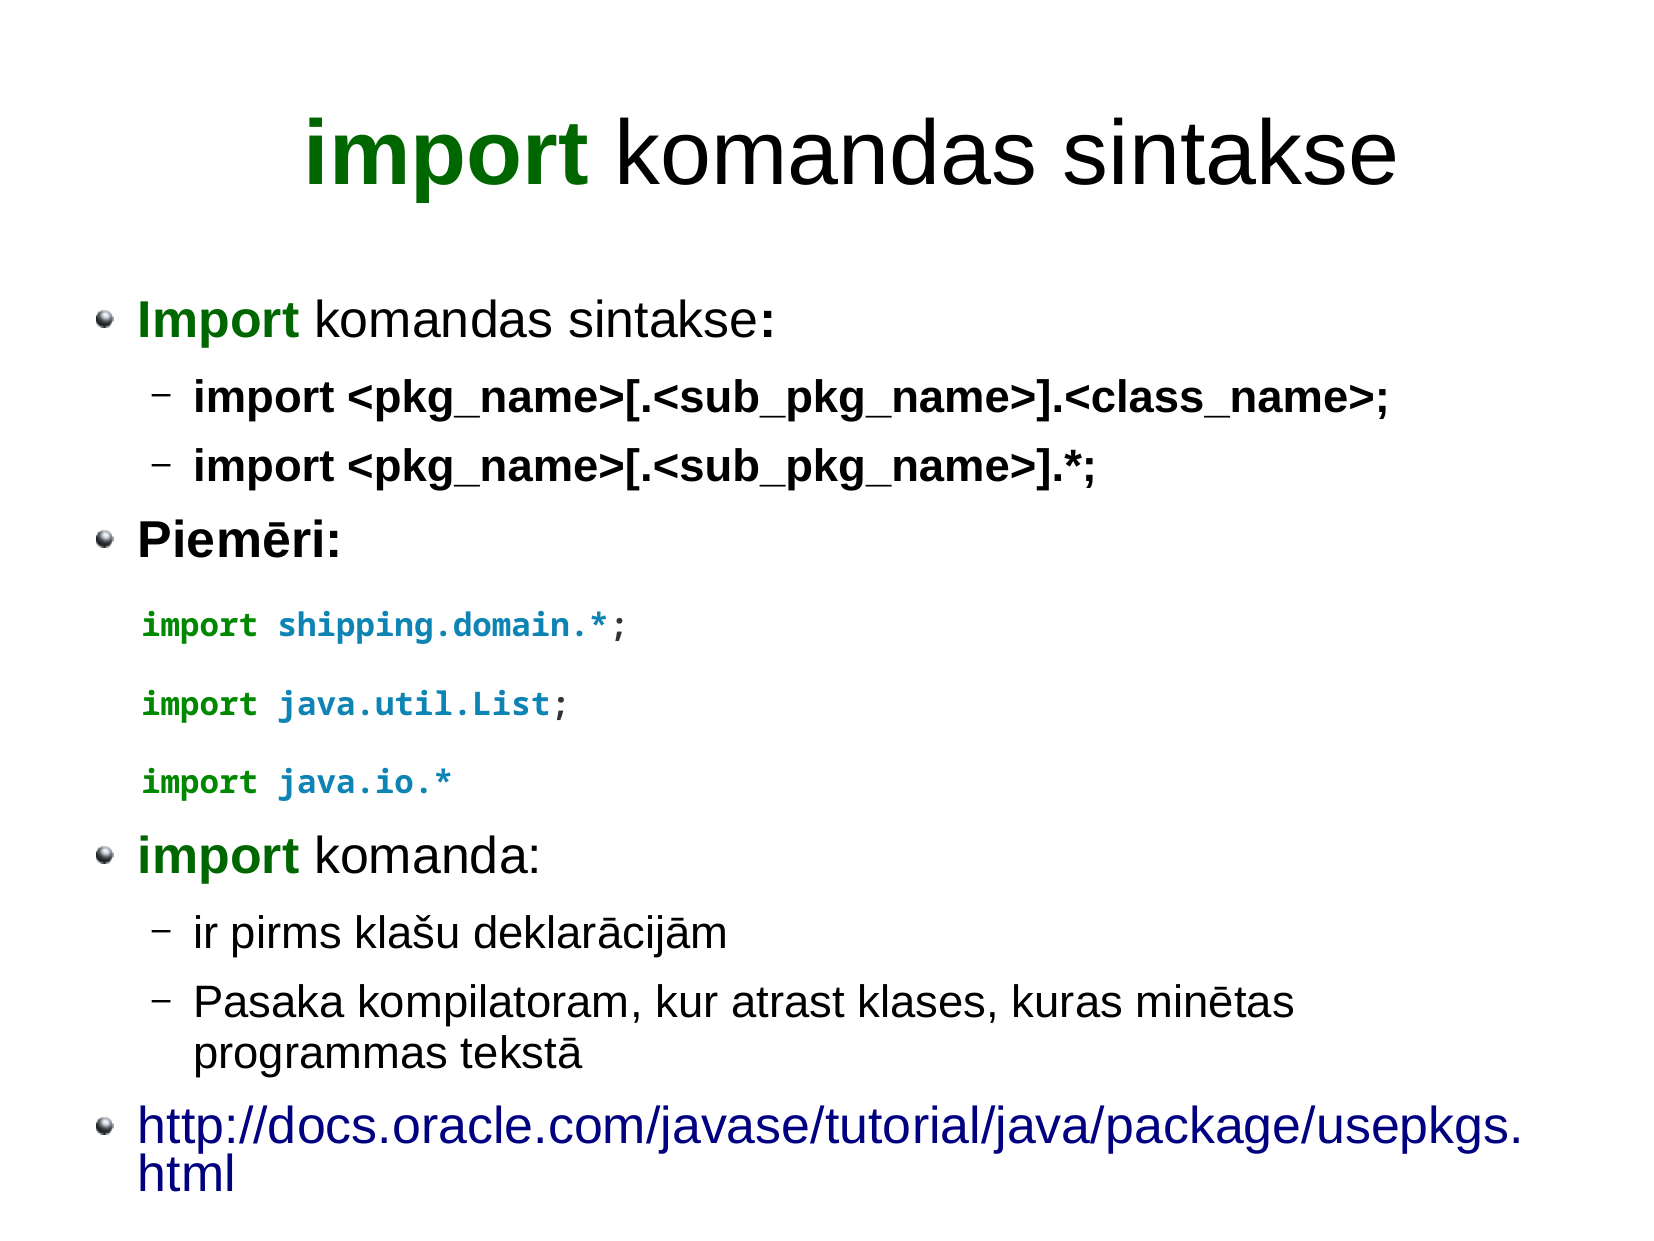

# import komandas sintakse
Import komandas sintakse:
import <pkg_name>[.<sub_pkg_name>].<class_name>;
import <pkg_name>[.<sub_pkg_name>].*;
Piemēri:
 import shipping.domain.*;
 import java.util.List;
 import java.io.*
import komanda:
ir pirms klašu deklarācijām
Pasaka kompilatoram, kur atrast klases, kuras minētas programmas tekstā
http://docs.oracle.com/javase/tutorial/java/package/usepkgs.html